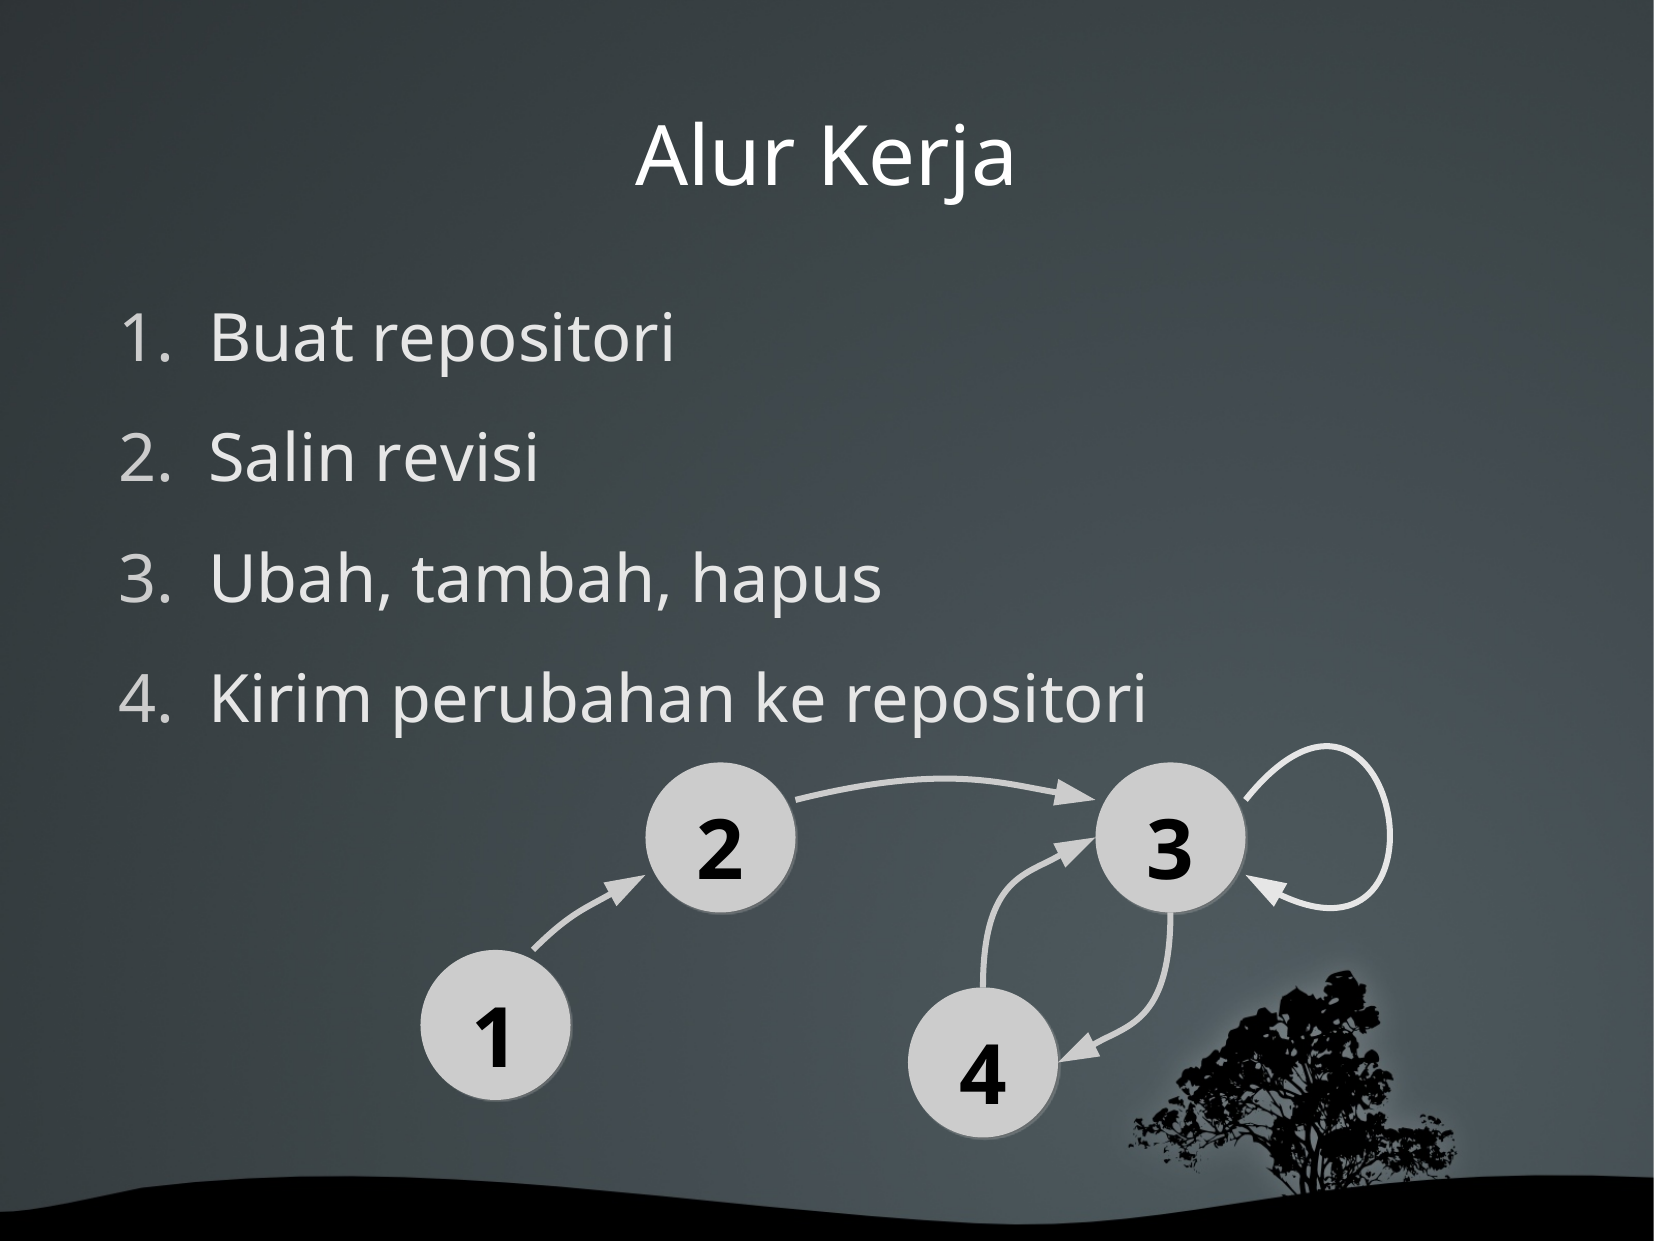

# Alur Kerja
Buat repositori
Salin revisi
Ubah, tambah, hapus
Kirim perubahan ke repositori
2
3
1
4